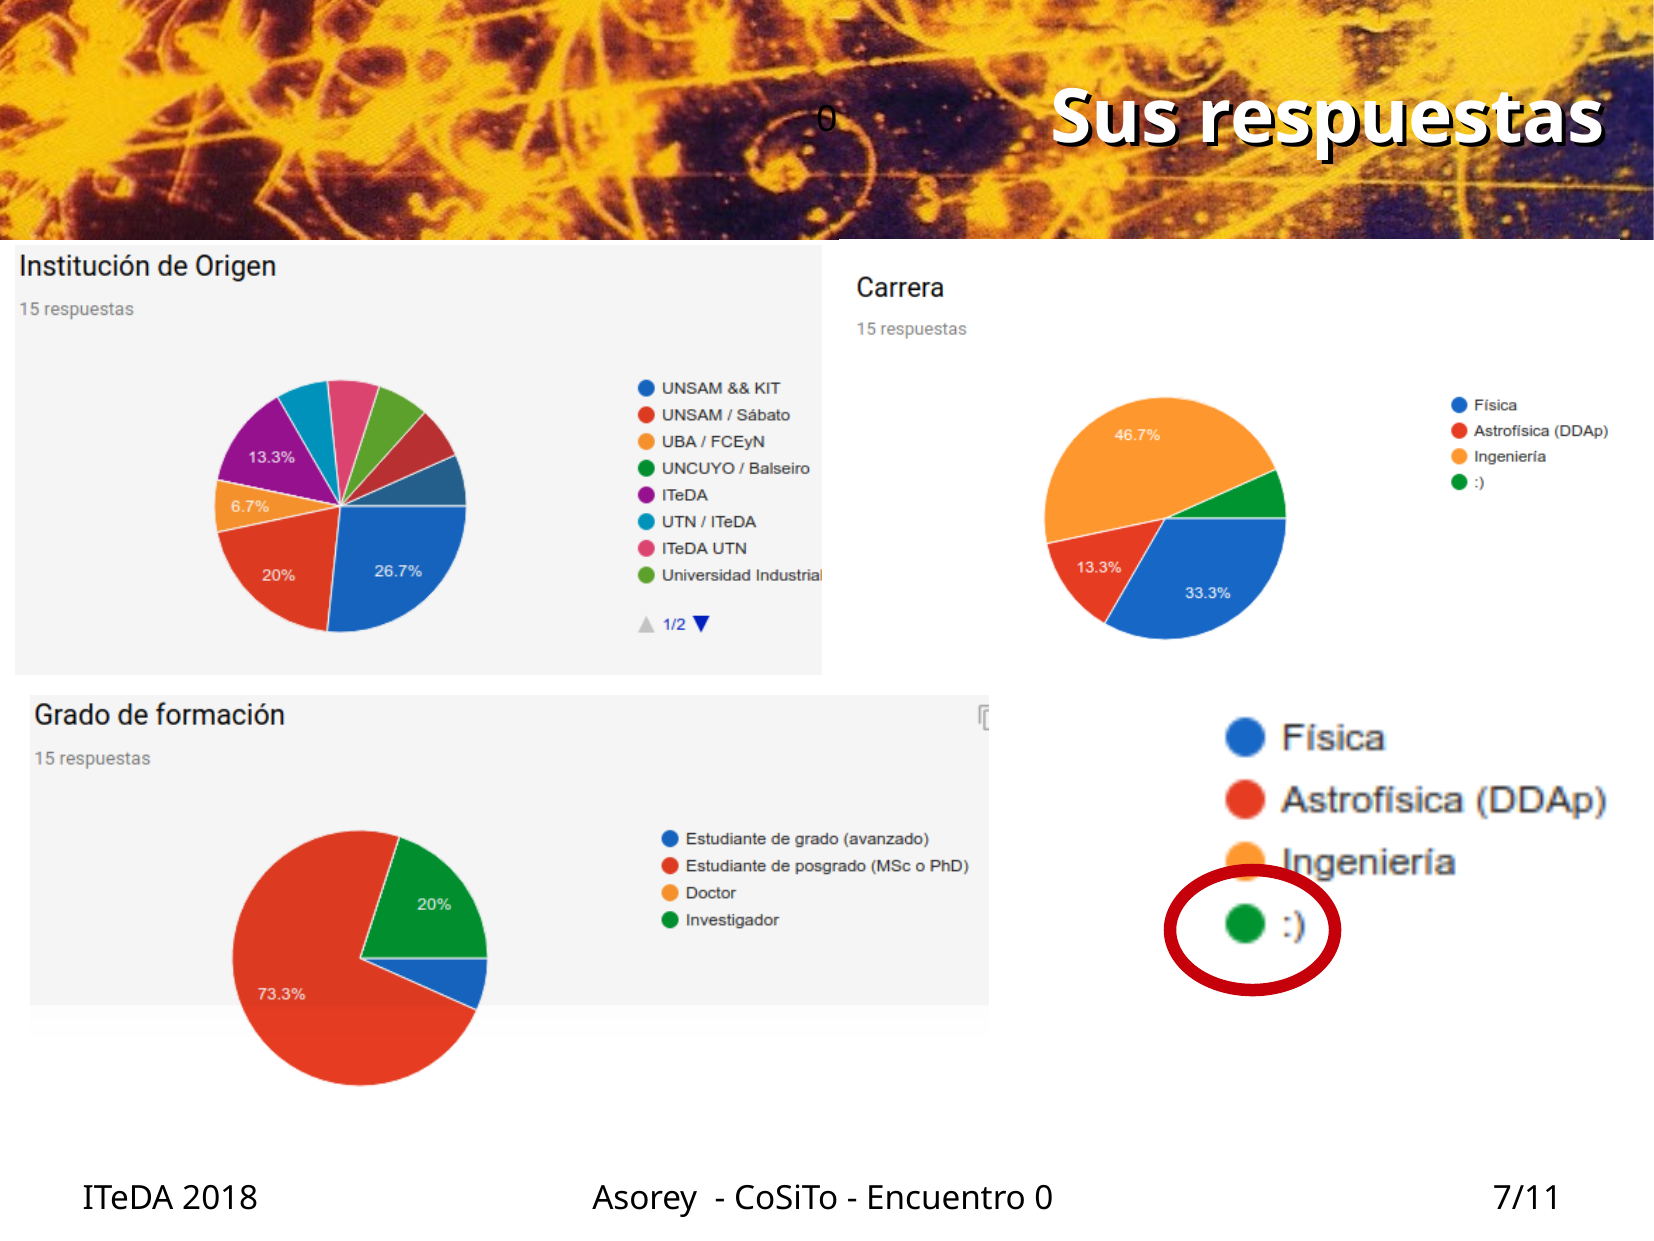

# Sus respuestas
ITeDA 2018
Asorey - CoSiTo - Encuentro 0
7